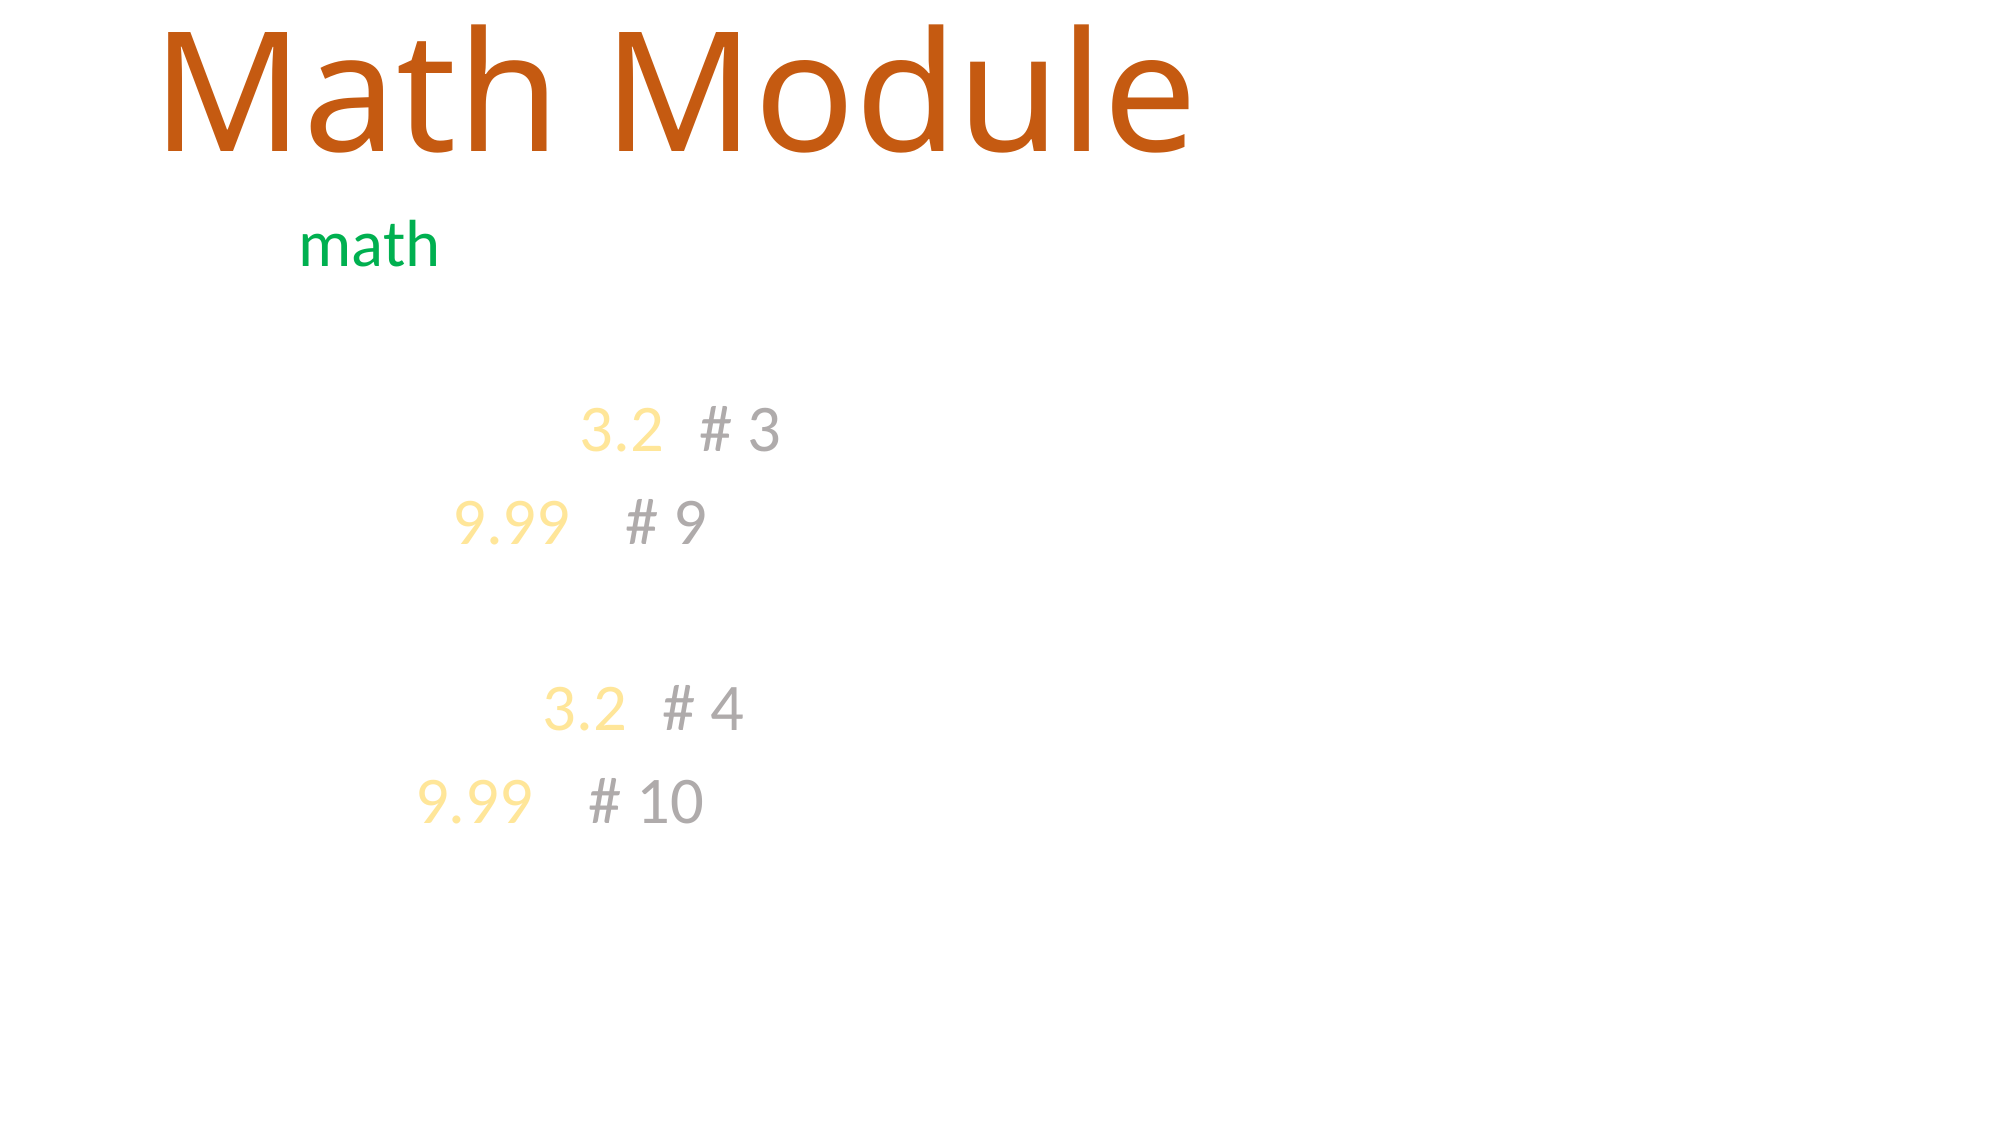

# Math Module
from math import floor, ceil
number = floor(3.2) # 3
print(floor(9.99)) # 9
number = ceil(3.2) # 4
print(ceil(9.99)) # 10